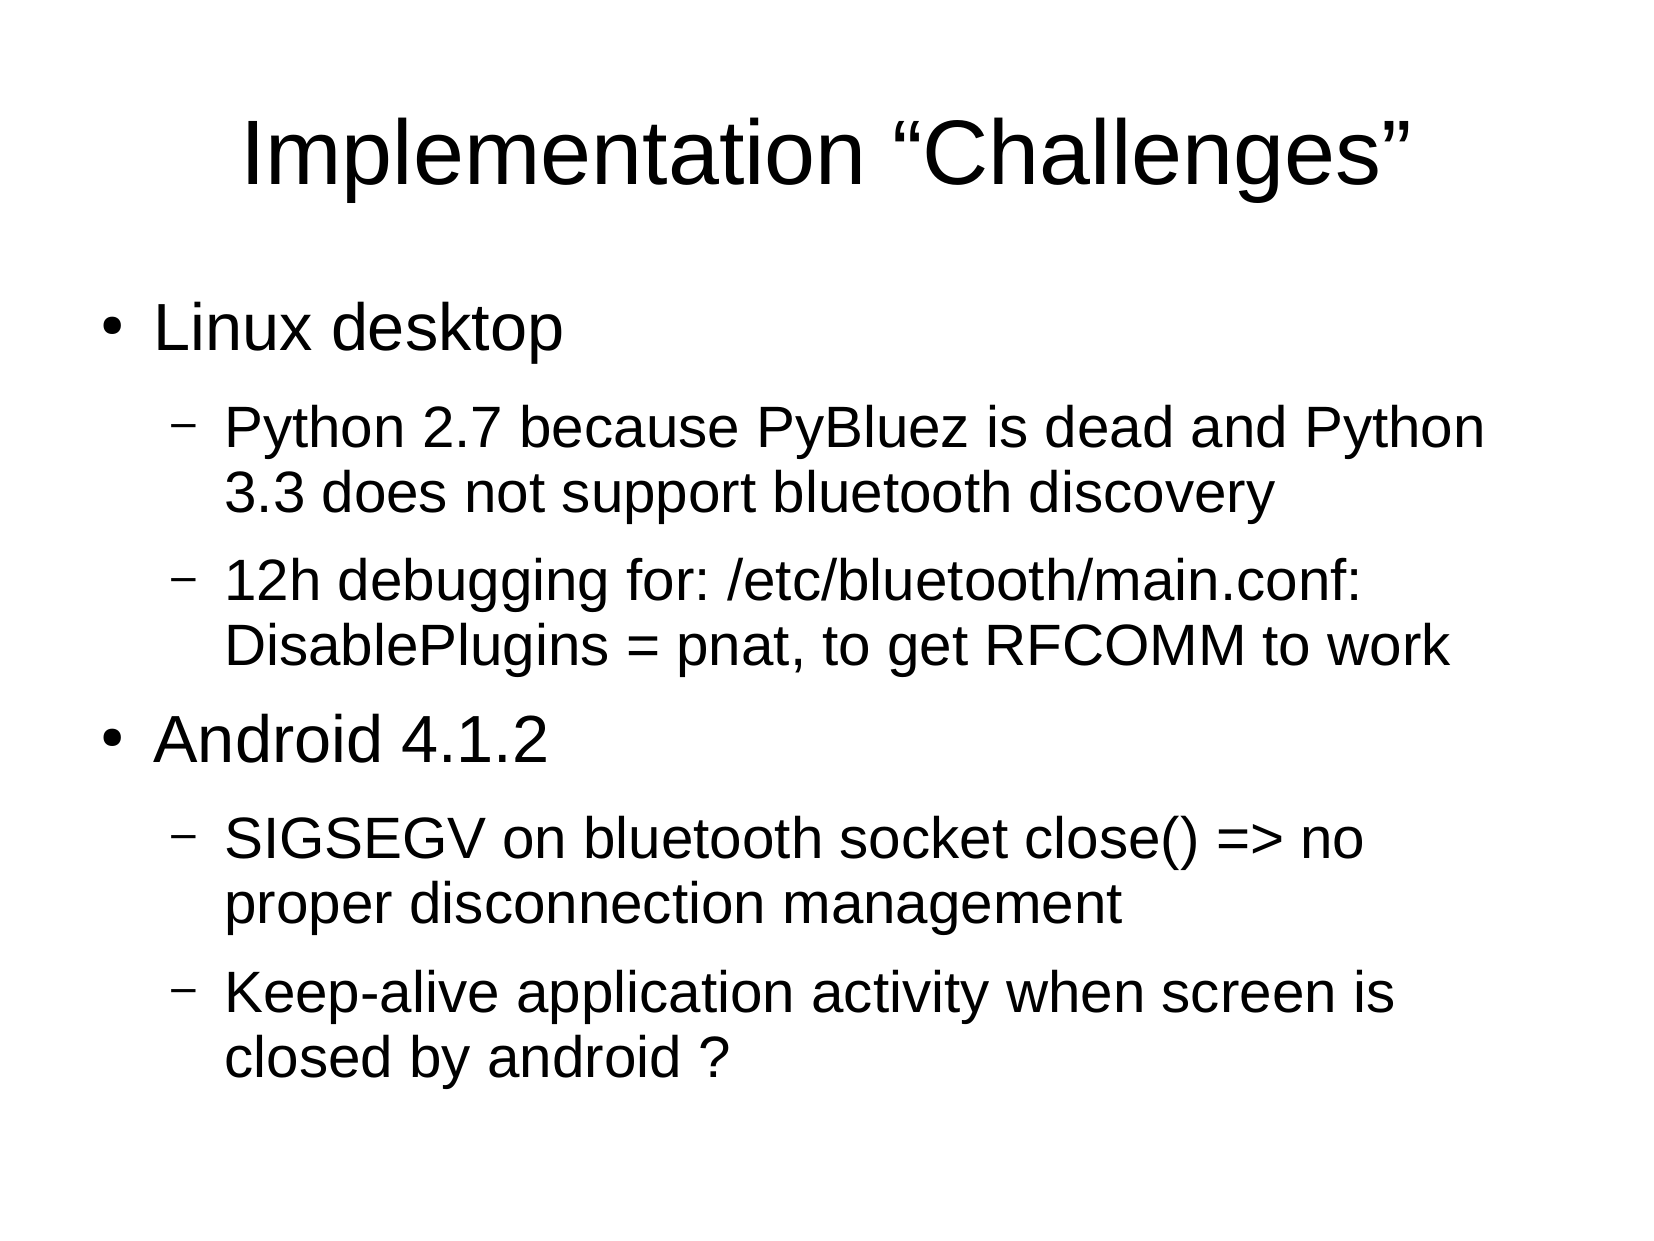

# Implementation “Challenges”
Linux desktop
Python 2.7 because PyBluez is dead and Python 3.3 does not support bluetooth discovery
12h debugging for: /etc/bluetooth/main.conf: DisablePlugins = pnat, to get RFCOMM to work
Android 4.1.2
SIGSEGV on bluetooth socket close() => no proper disconnection management
Keep-alive application activity when screen is closed by android ?